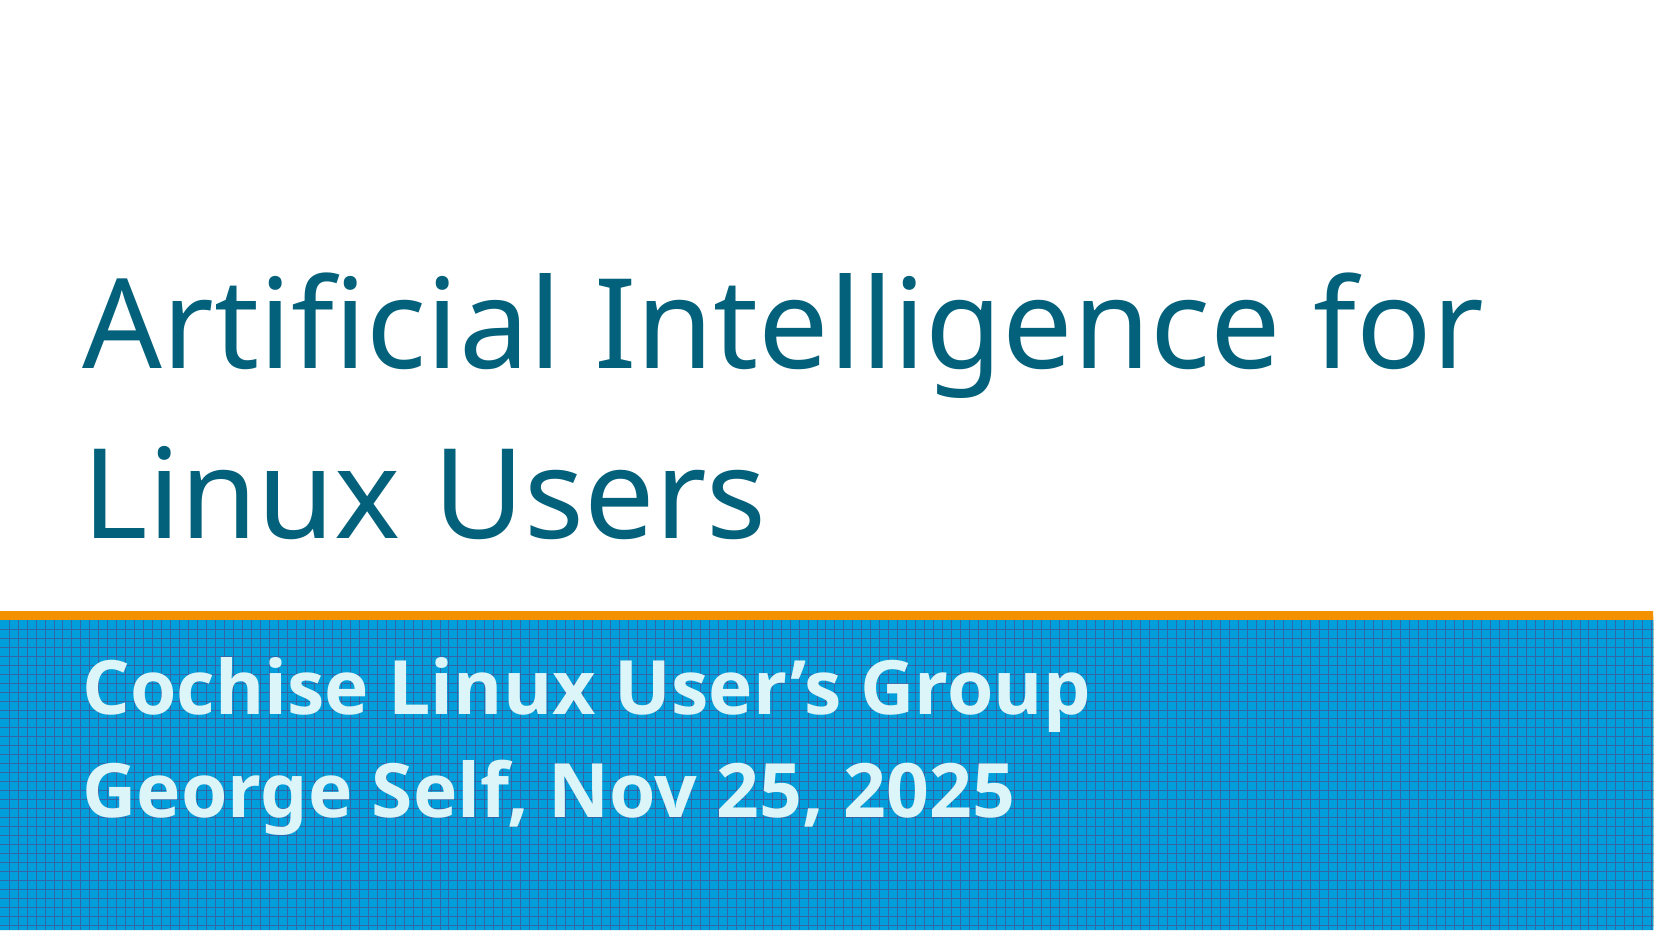

# Artificial Intelligence for Linux Users
Cochise Linux User’s Group
George Self, Nov 25, 2025